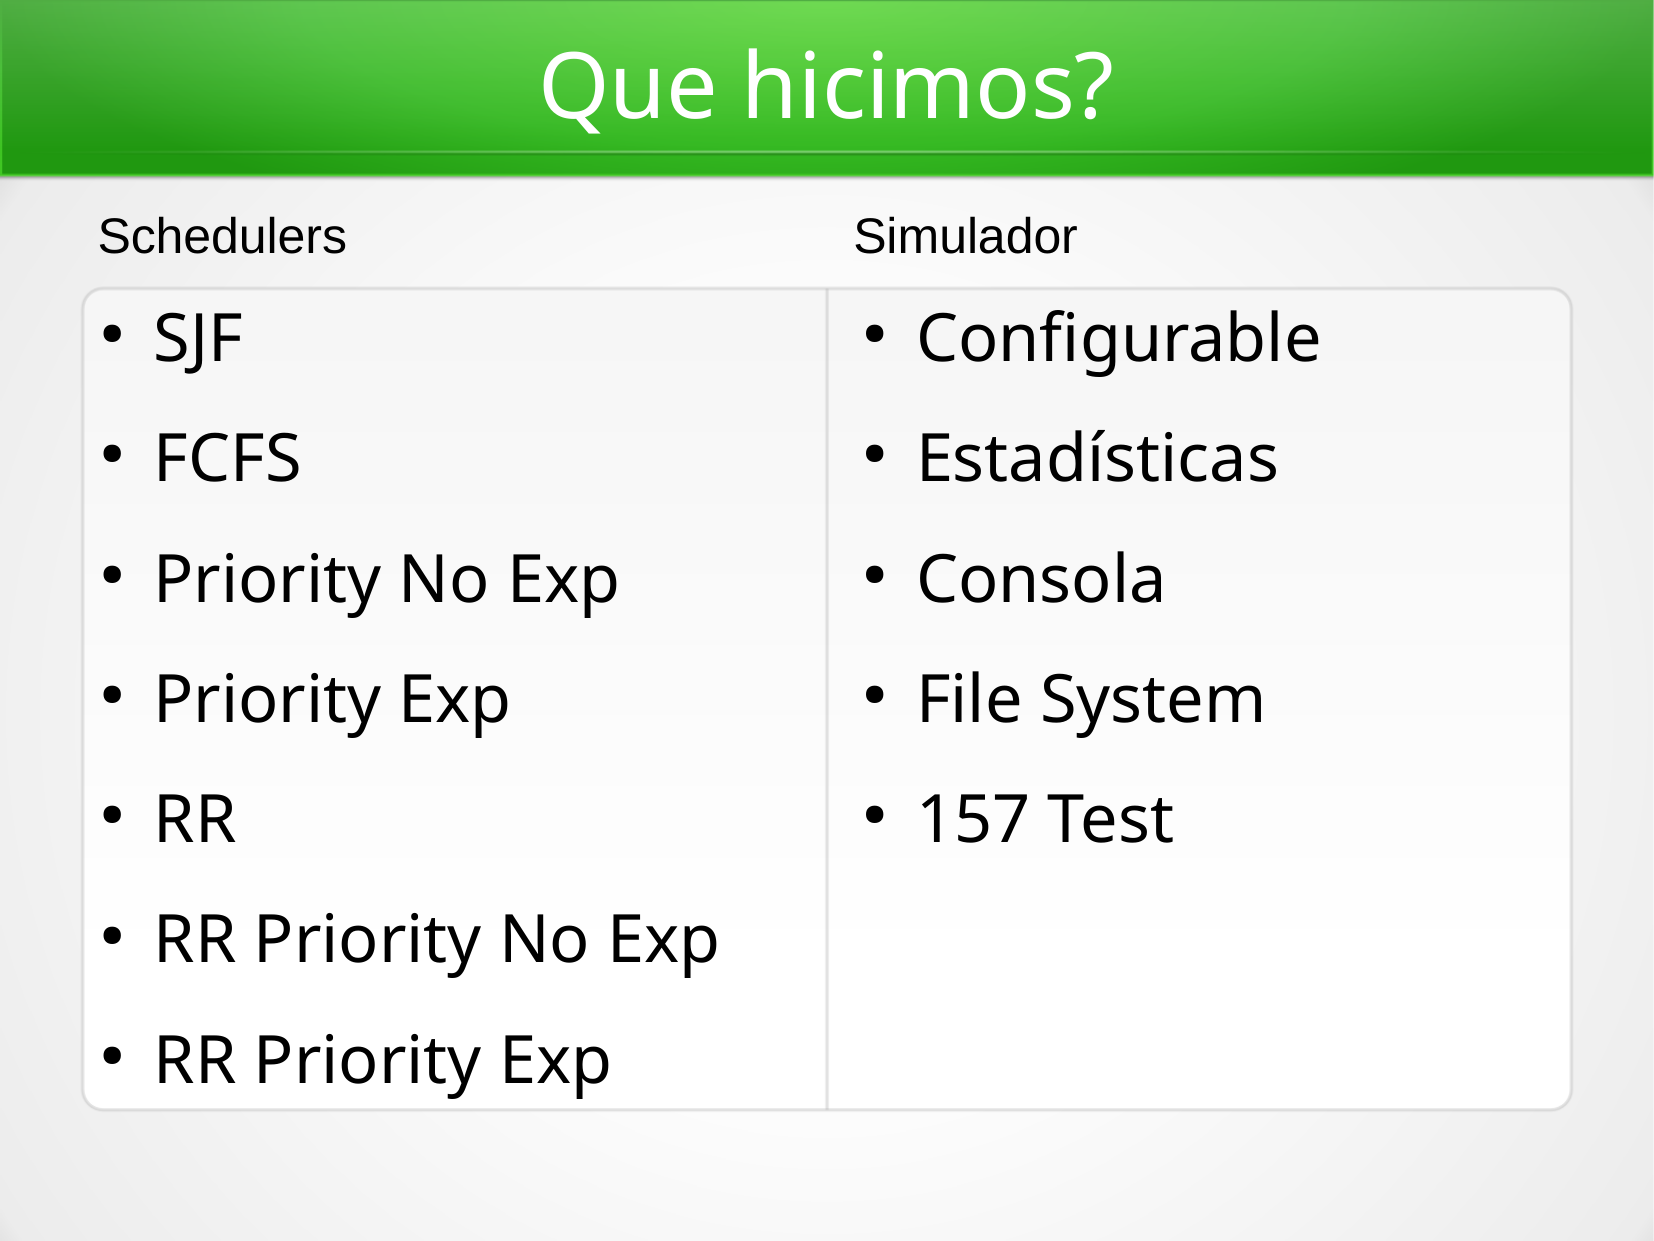

# Que hicimos?
Schedulers
Simulador
SJF
FCFS
Priority No Exp
Priority Exp
RR
RR Priority No Exp
RR Priority Exp
Configurable
Estadísticas
Consola
File System
157 Test